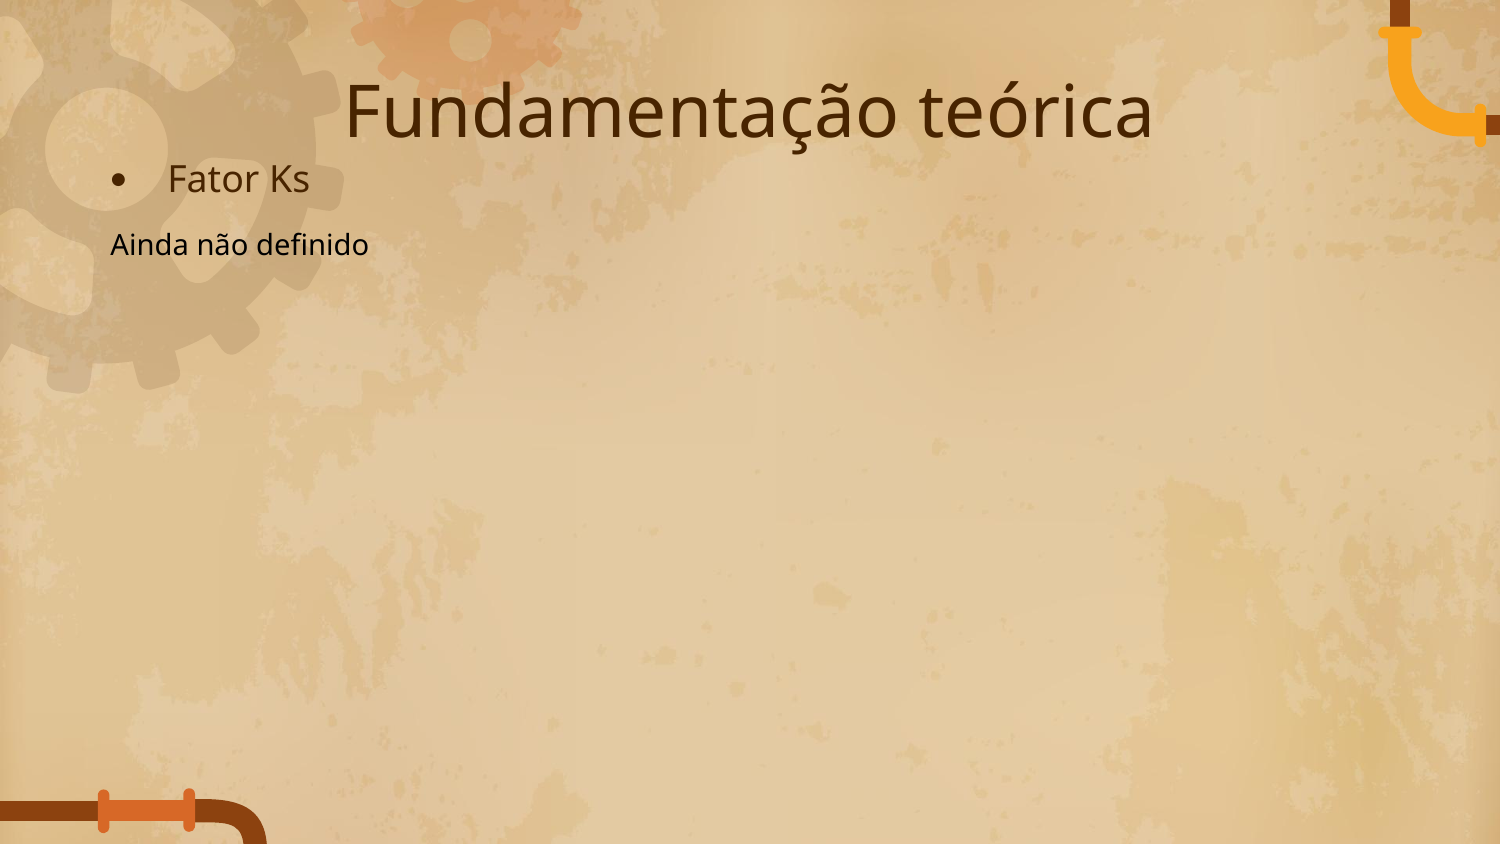

Fundamentação teórica
# Fator Ks
Ainda não definido